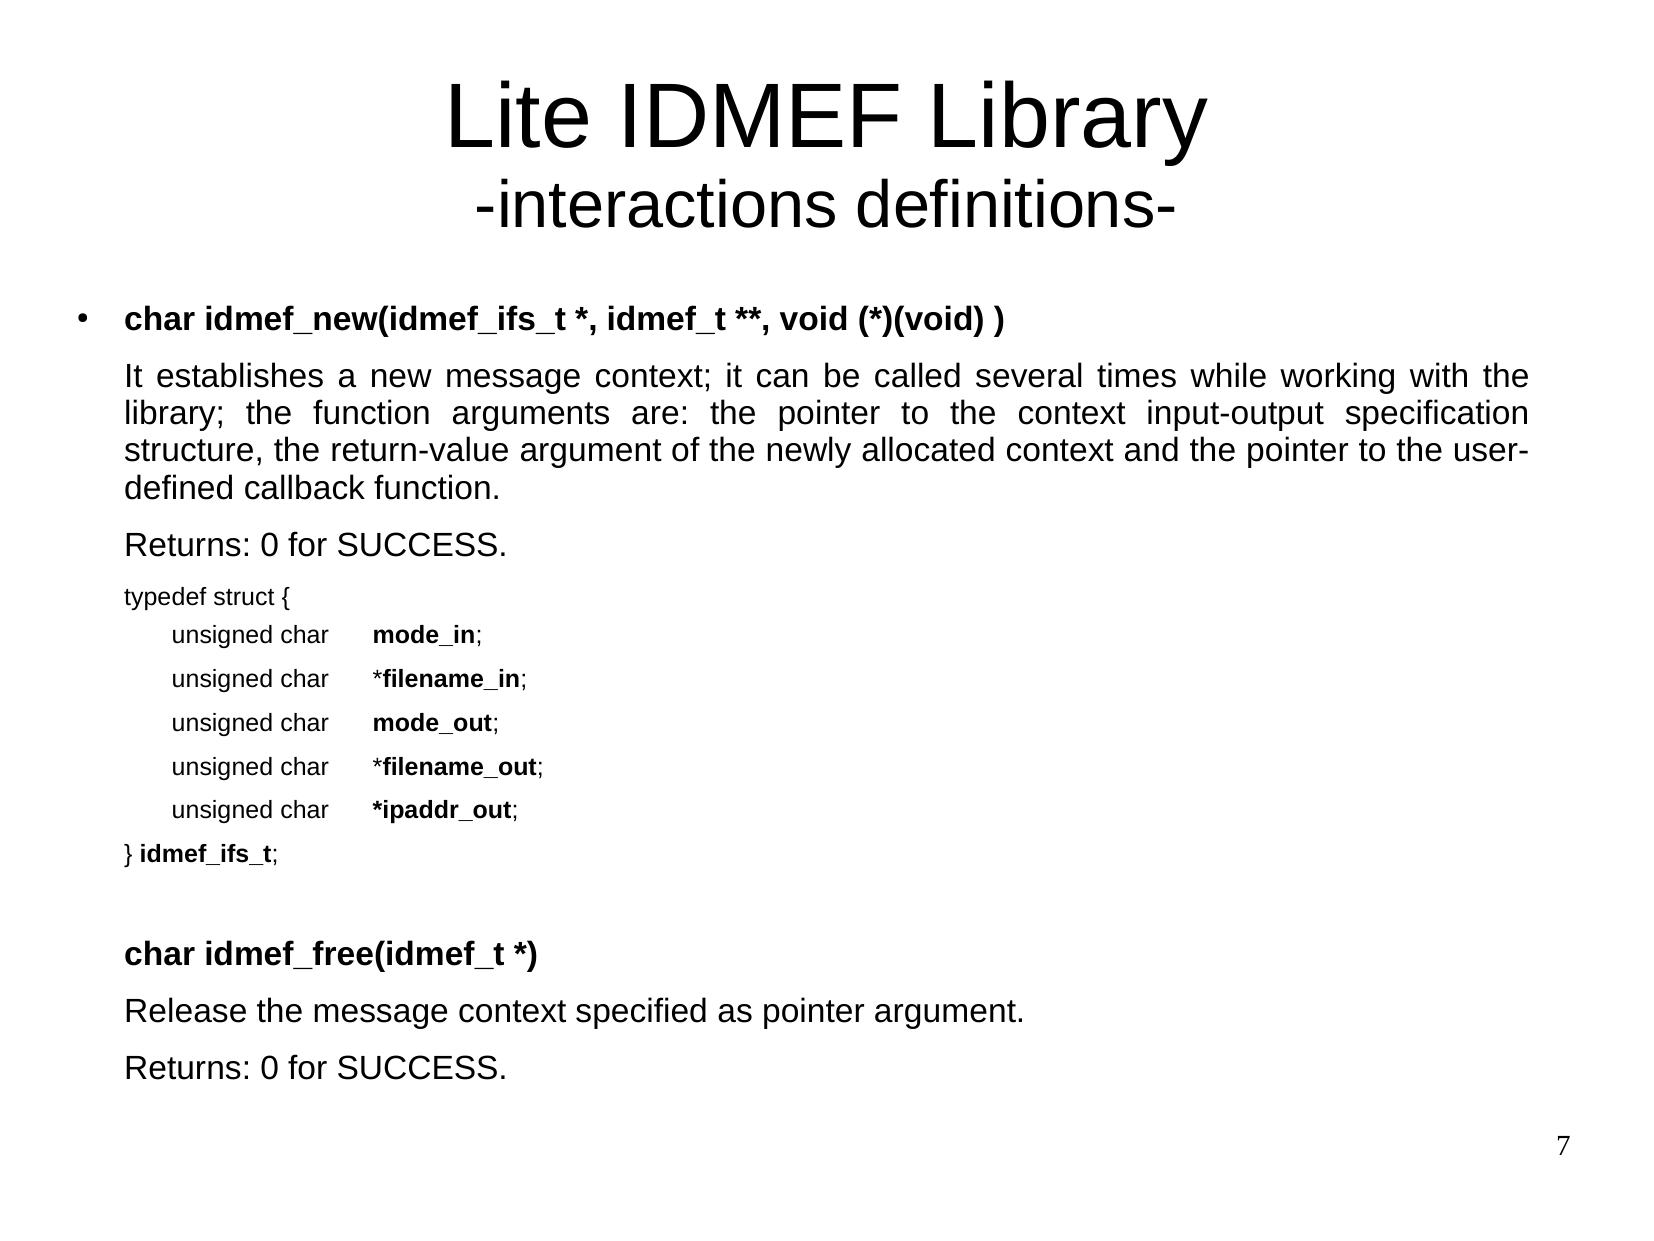

# Lite IDMEF Library -interactions definitions-
char idmef_new(idmef_ifs_t *, idmef_t **, void (*)(void) )
It establishes a new message context; it can be called several times while working with the library; the function arguments are: the pointer to the context input-output specification structure, the return-value argument of the newly allocated context and the pointer to the user-defined callback function.
Returns: 0 for SUCCESS.
typedef struct {
unsigned char 	mode_in;
unsigned char 	*filename_in;
unsigned char 	mode_out;
unsigned char 	*filename_out;
unsigned char 	*ipaddr_out;
} idmef_ifs_t;
char idmef_free(idmef_t *)
Release the message context specified as pointer argument.
Returns: 0 for SUCCESS.
7